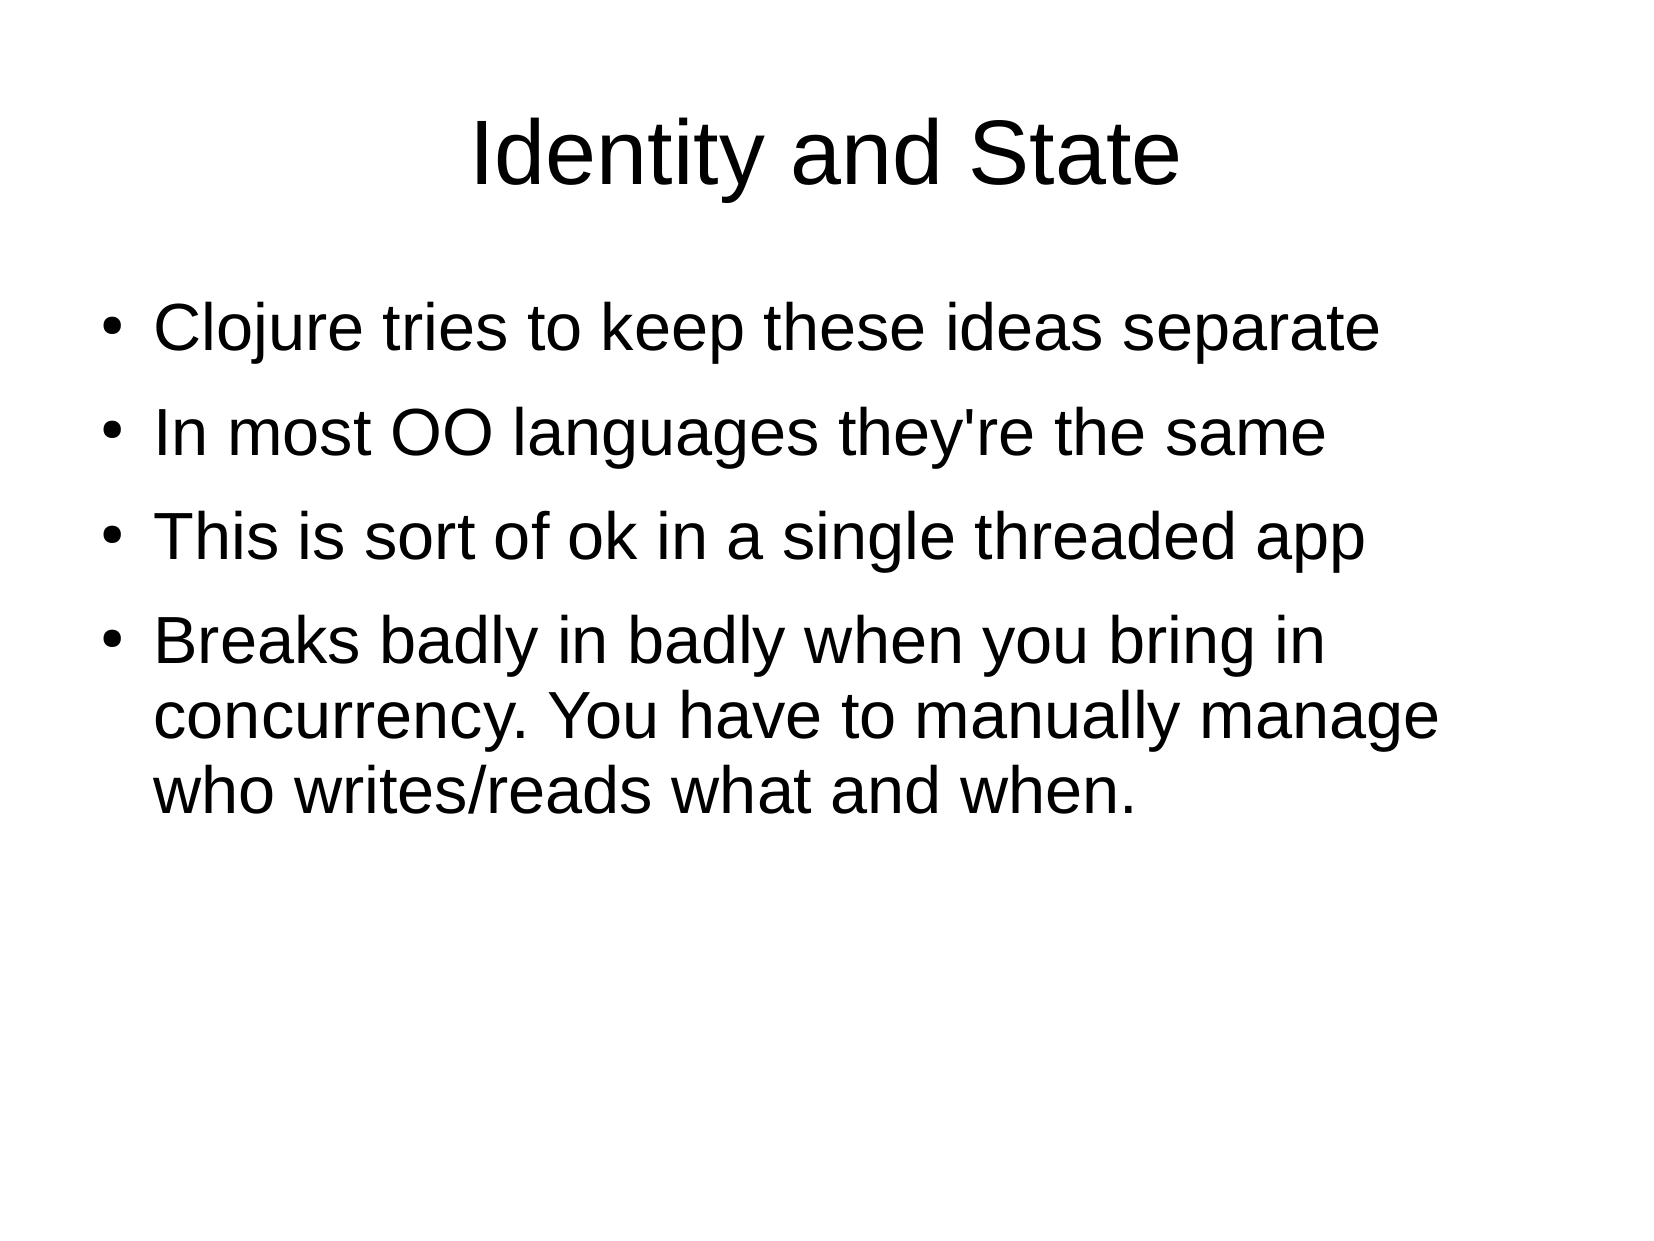

# Identity and State
Clojure tries to keep these ideas separate
In most OO languages they're the same
This is sort of ok in a single threaded app
Breaks badly in badly when you bring in concurrency. You have to manually manage who writes/reads what and when.